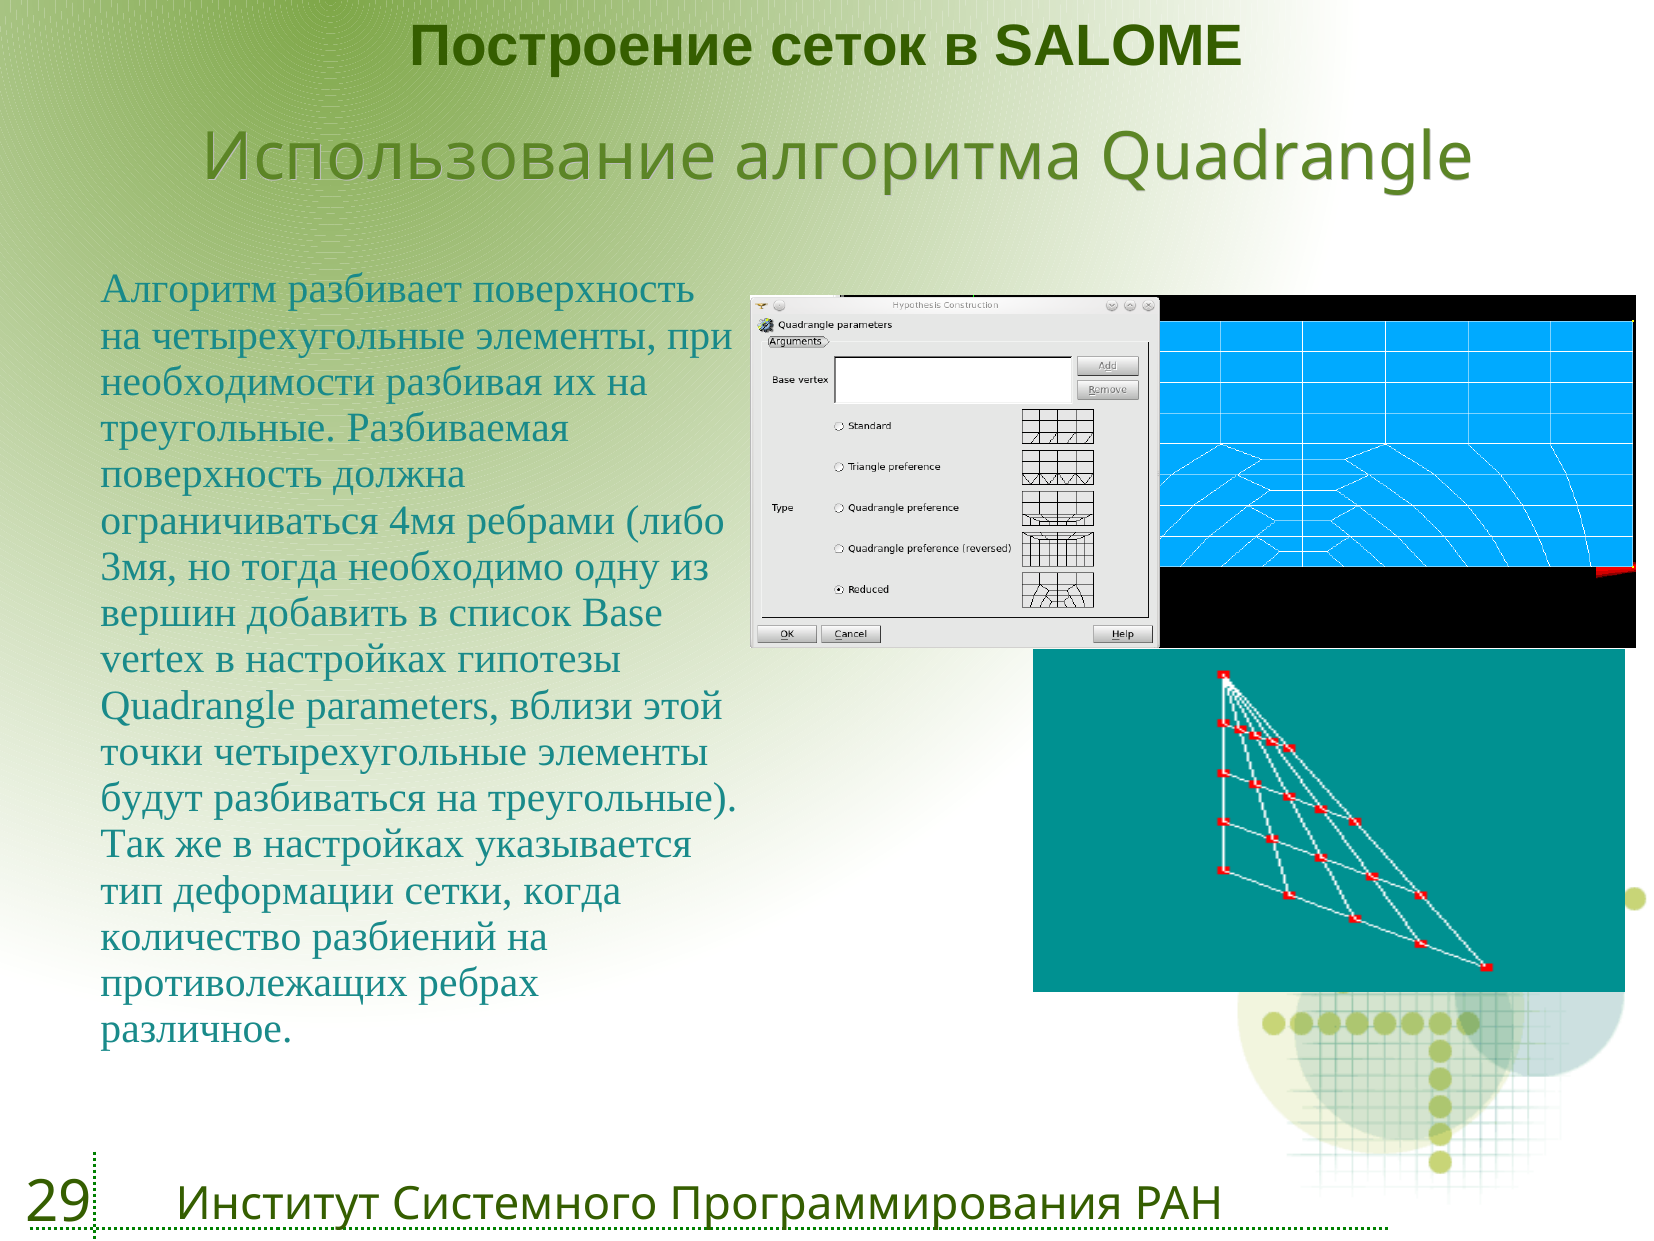

# Использование алгоритма Quadrangle
Алгоритм разбивает поверхность на четырехугольные элементы, при необходимости разбивая их на треугольные. Разбиваемая поверхность должна ограничиваться 4мя ребрами (либо 3мя, но тогда необходимо одну из вершин добавить в список Base vertex в настройках гипотезы Quadrangle parameters, вблизи этой точки четырехугольные элементы будут разбиваться на треугольные). Так же в настройках указывается тип деформации сетки, когда количество разбиений на противолежащих ребрах различное.